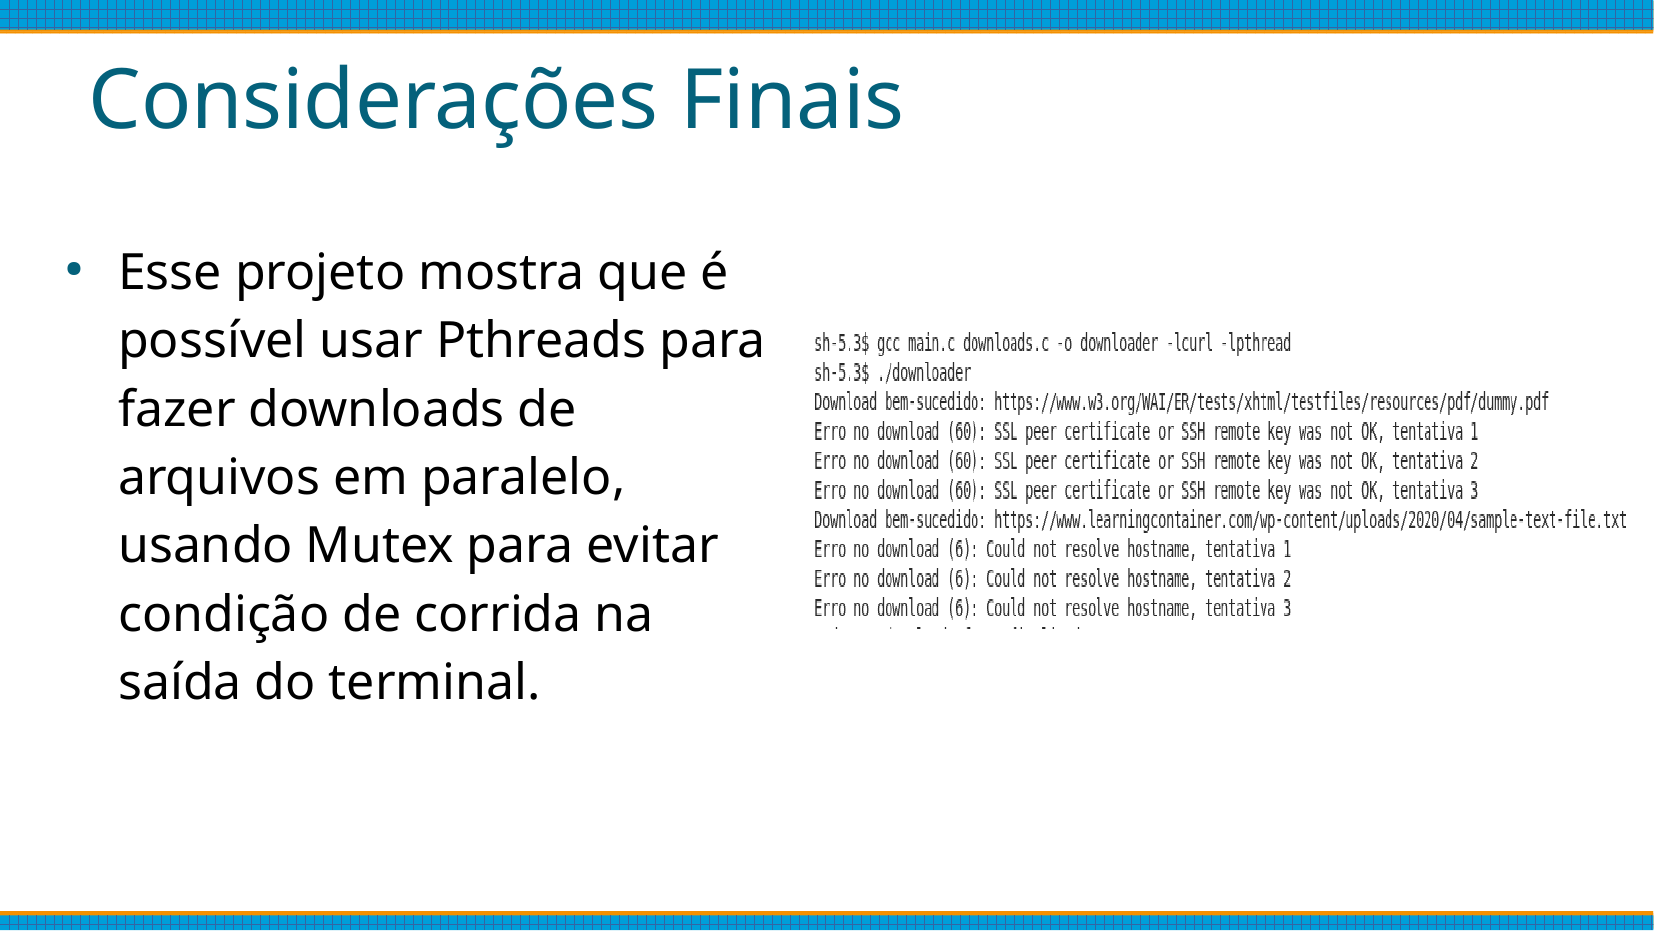

# Considerações Finais
Esse projeto mostra que é possível usar Pthreads para fazer downloads de arquivos em paralelo, usando Mutex para evitar condição de corrida na saída do terminal.